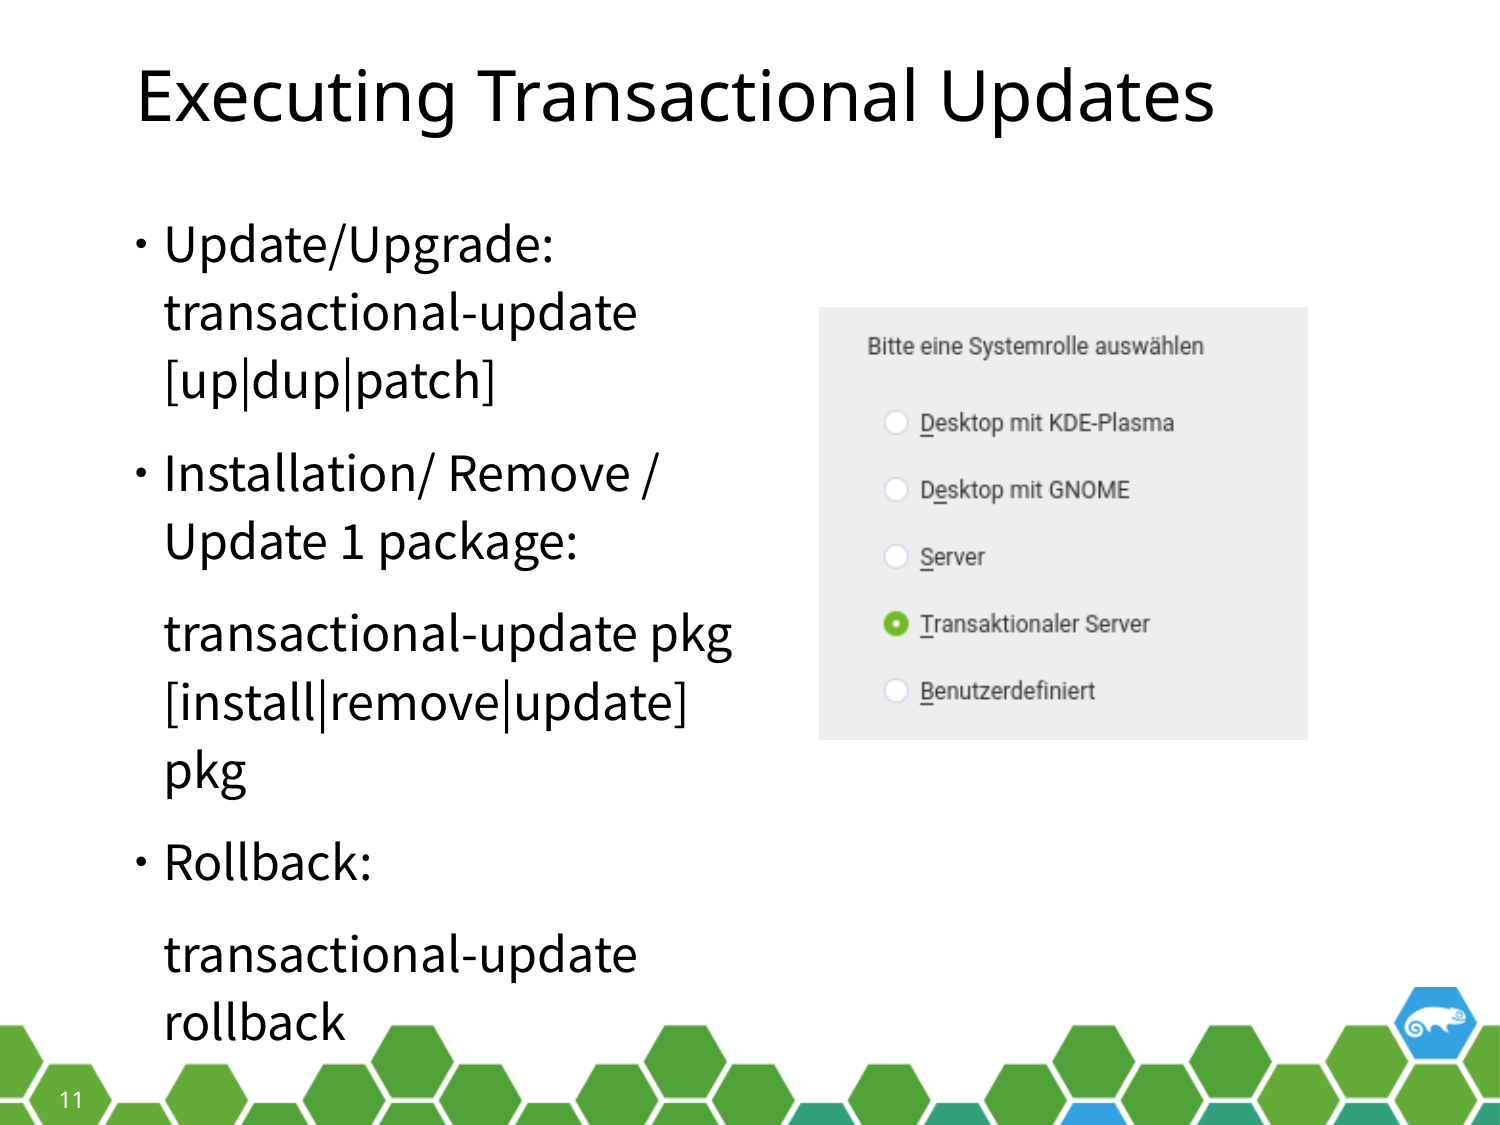

# Executing Transactional Updates
Update/Upgrade: transactional-update [up|dup|patch]
Installation/ Remove / Update 1 package:
transactional-update pkg [install|remove|update] pkg
Rollback:
transactional-update rollback